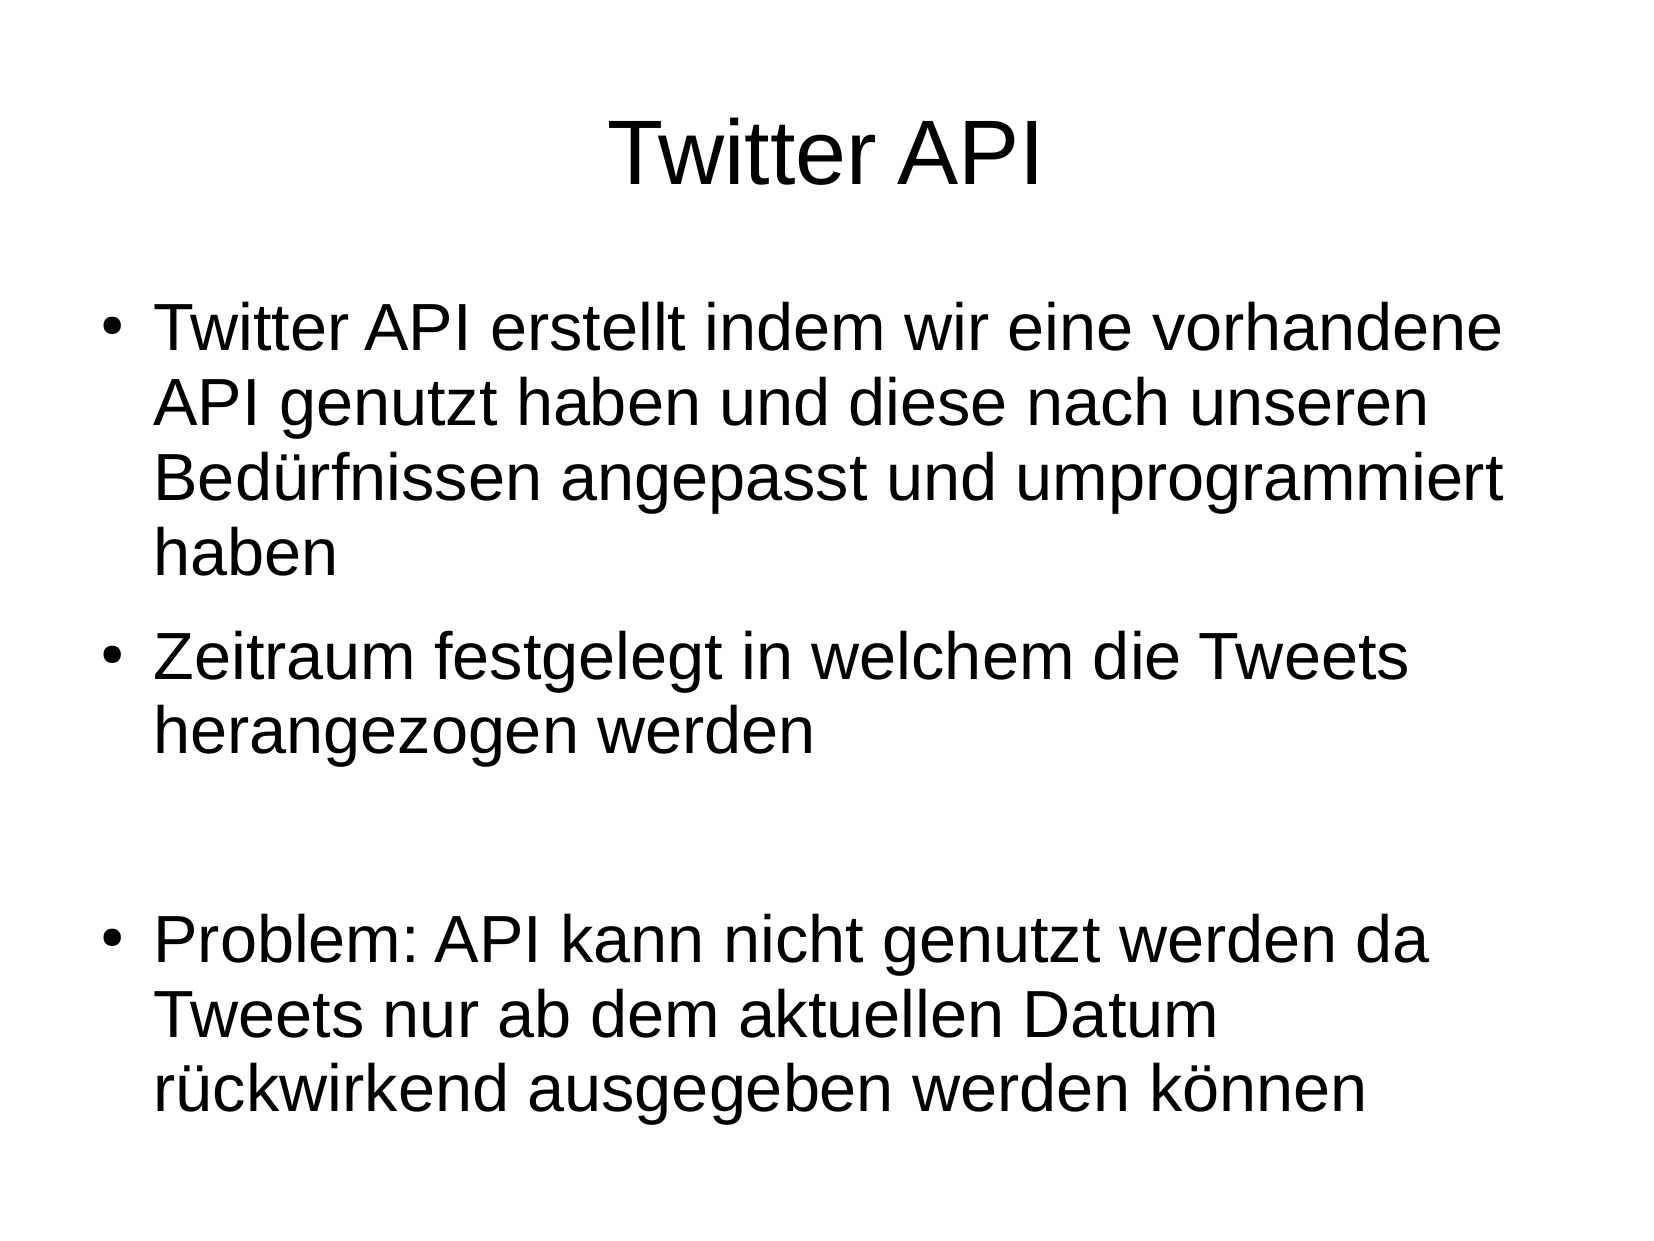

# Twitter API
Twitter API erstellt indem wir eine vorhandene API genutzt haben und diese nach unseren Bedürfnissen angepasst und umprogrammiert haben
Zeitraum festgelegt in welchem die Tweets herangezogen werden
Problem: API kann nicht genutzt werden da Tweets nur ab dem aktuellen Datum rückwirkend ausgegeben werden können